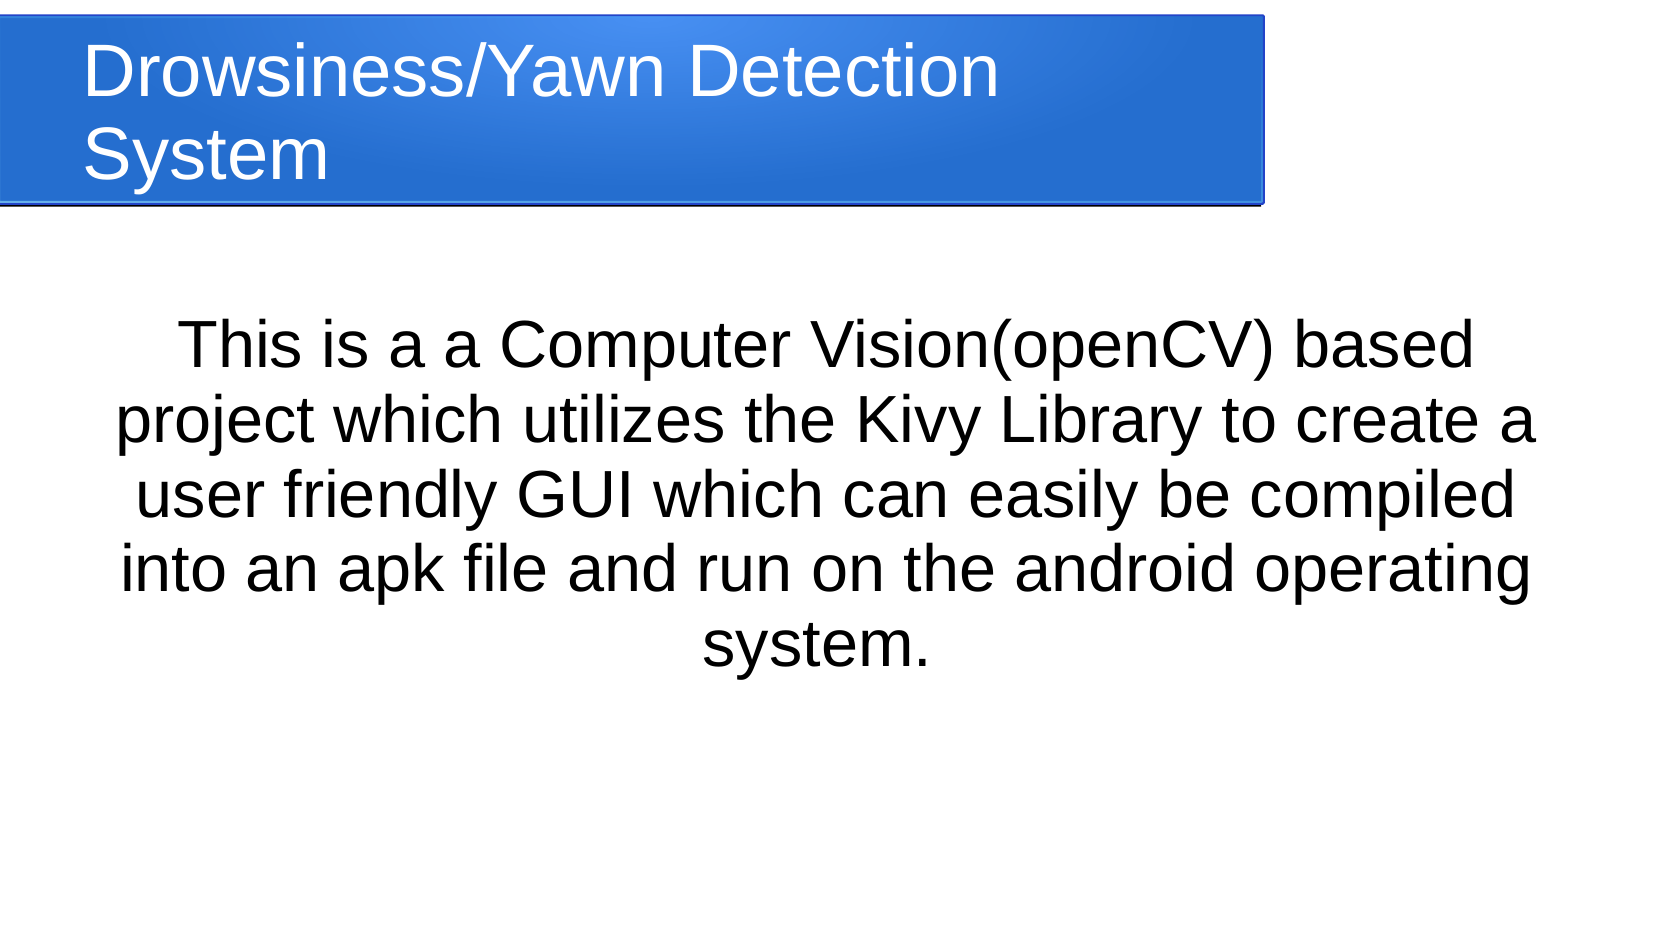

# Drowsiness/Yawn Detection System
This is a a Computer Vision(openCV) based project which utilizes the Kivy Library to create a user friendly GUI which can easily be compiled into an apk file and run on the android operating system.